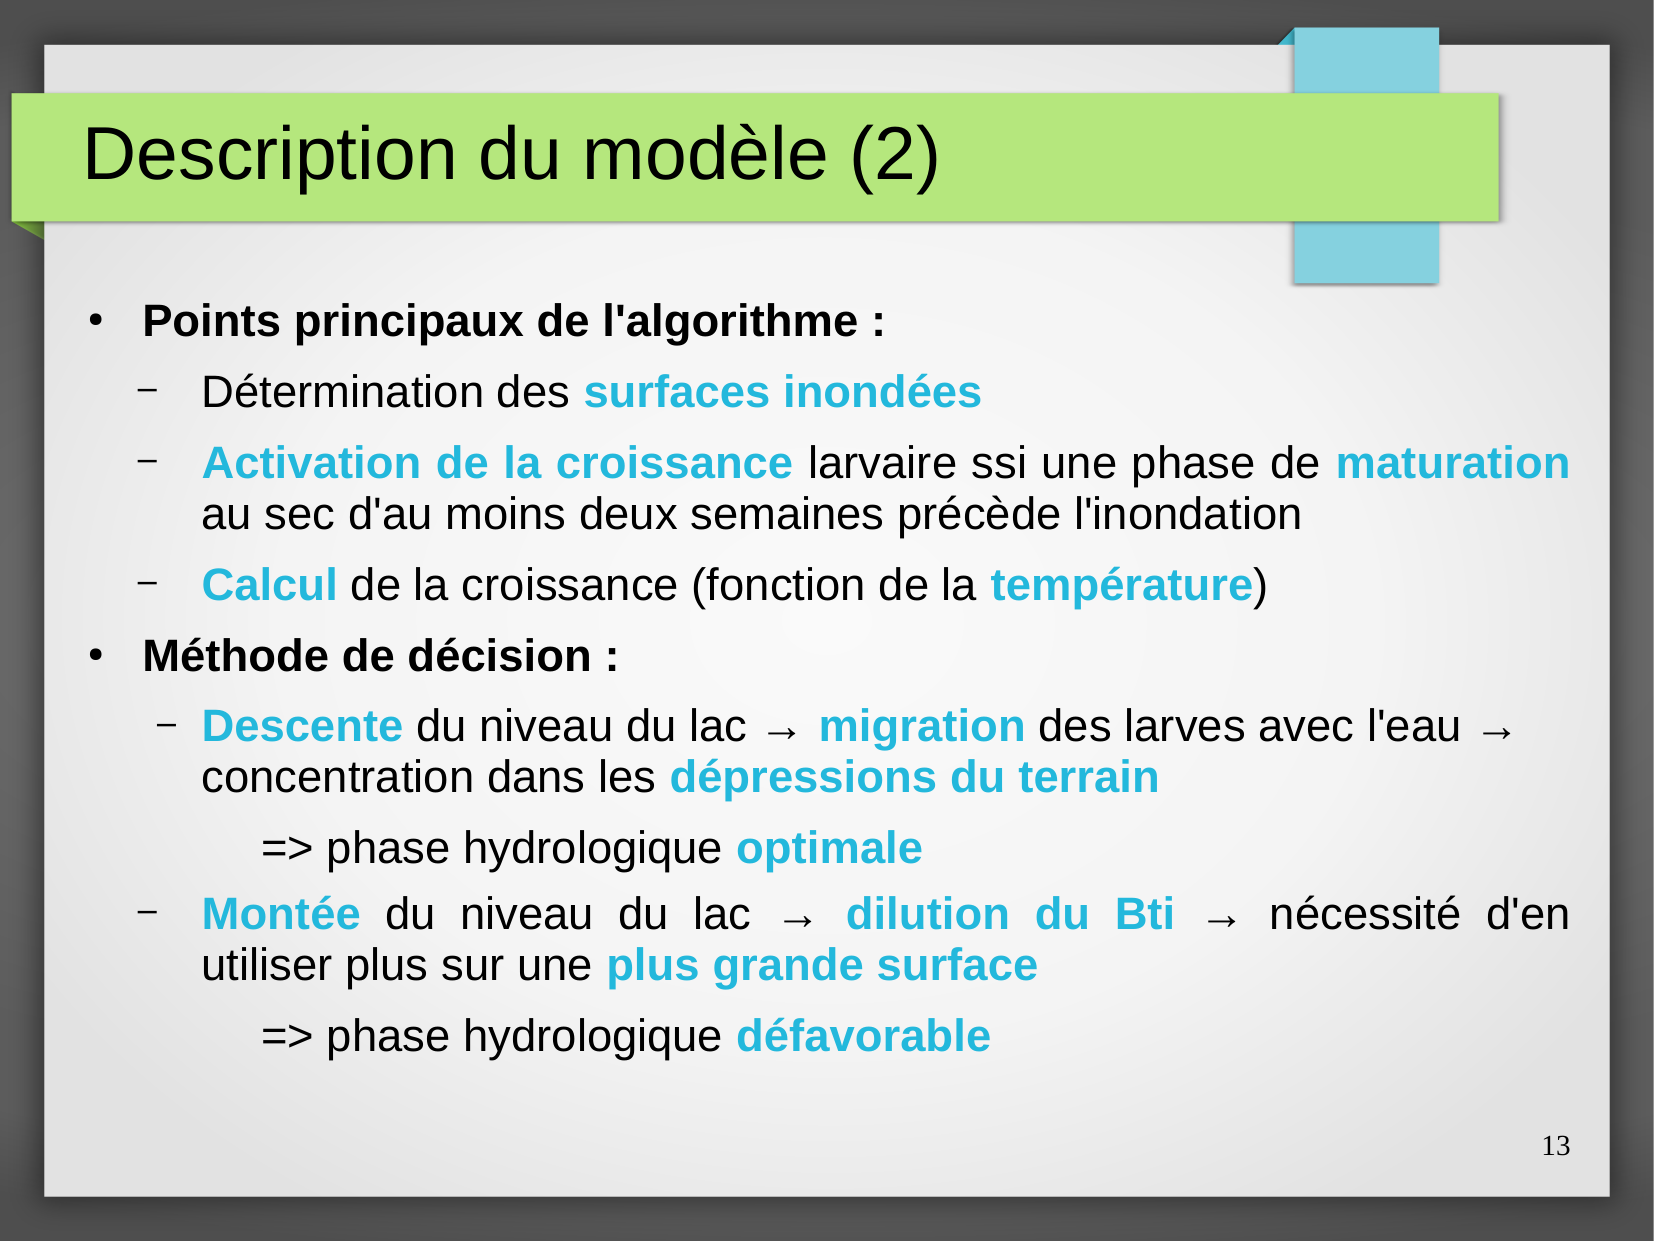

# Description du modèle (2)
Points principaux de l'algorithme :
Détermination des surfaces inondées
Activation de la croissance larvaire ssi une phase de maturation au sec d'au moins deux semaines précède l'inondation
Calcul de la croissance (fonction de la température)
Méthode de décision :
Descente du niveau du lac → migration des larves avec l'eau → concentration dans les dépressions du terrain
=> phase hydrologique optimale
Montée du niveau du lac → dilution du Bti → nécessité d'en utiliser plus sur une plus grande surface
=> phase hydrologique défavorable
13